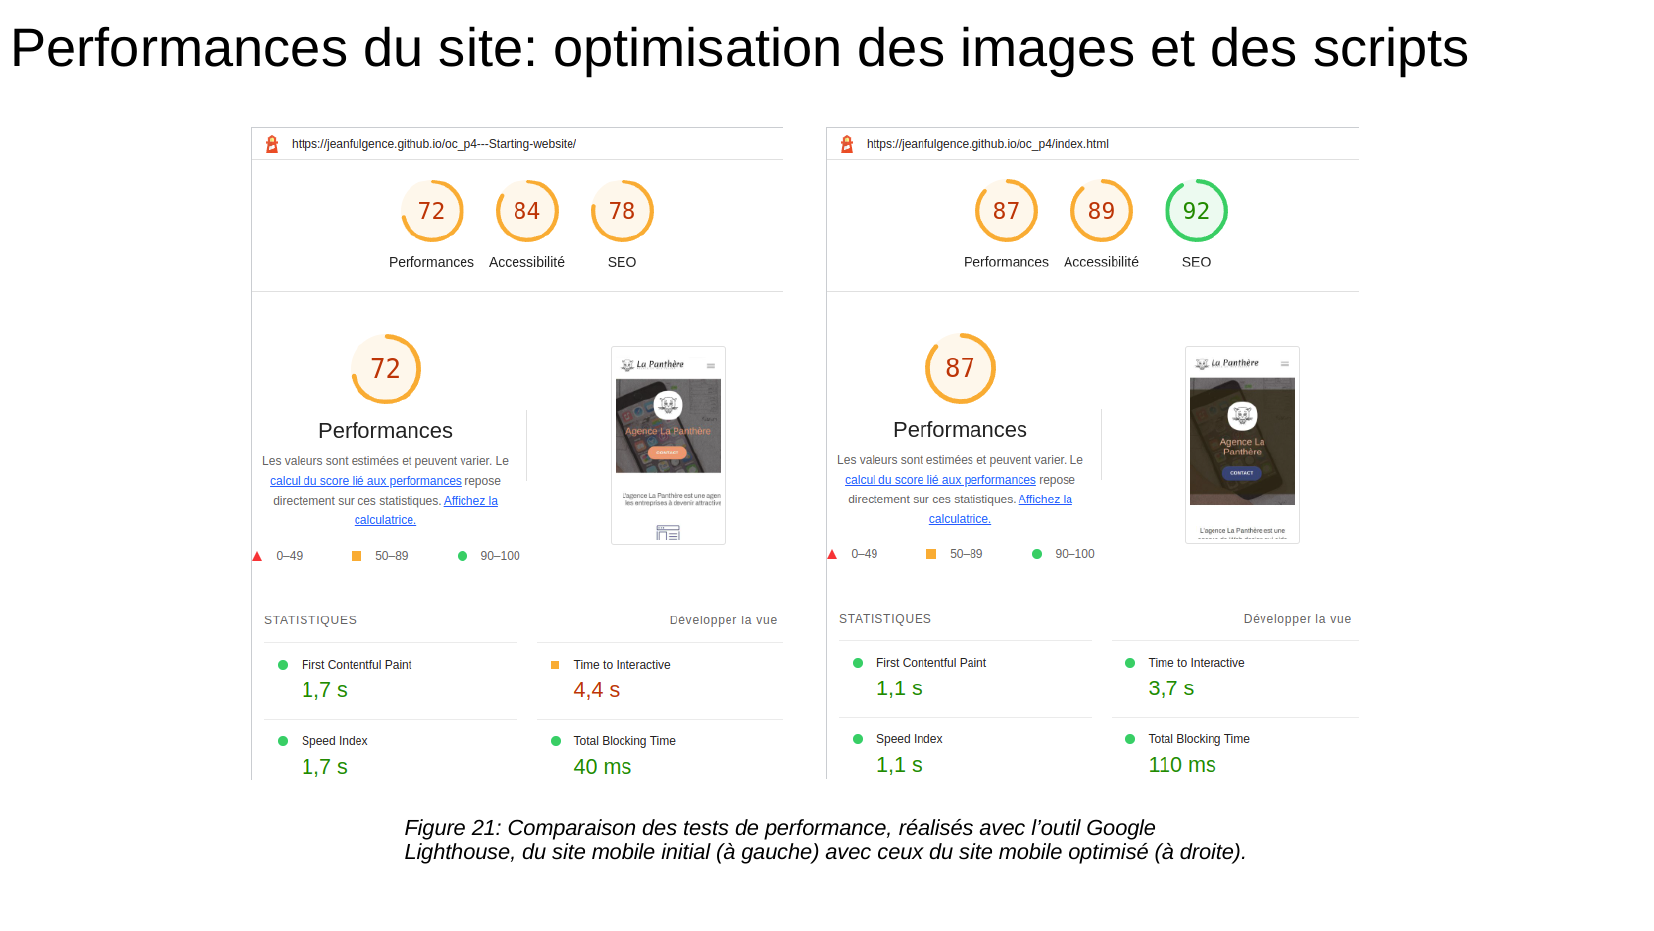

# Performances du site: optimisation des images et des scripts
Figure 21: Comparaison des tests de performance, réalisés avec l’outil Google Lighthouse, du site mobile initial (à gauche) avec ceux du site mobile optimisé (à droite).